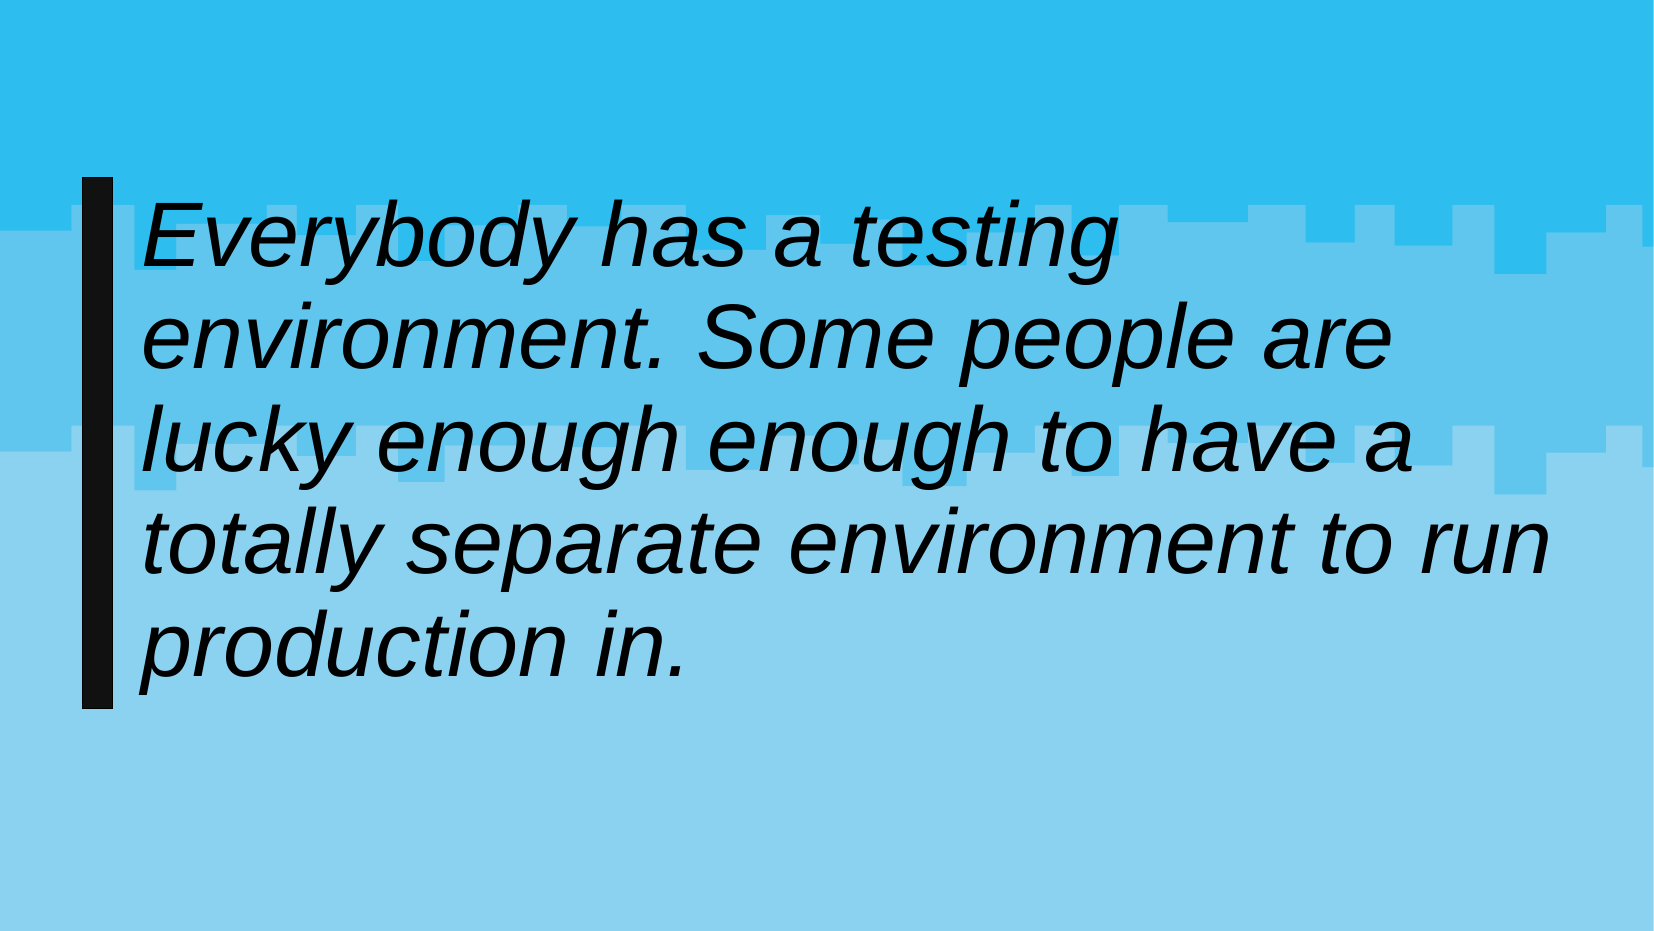

# Everybody has a testing environment. Some people are lucky enough enough to have a totally separate environment to run production in.